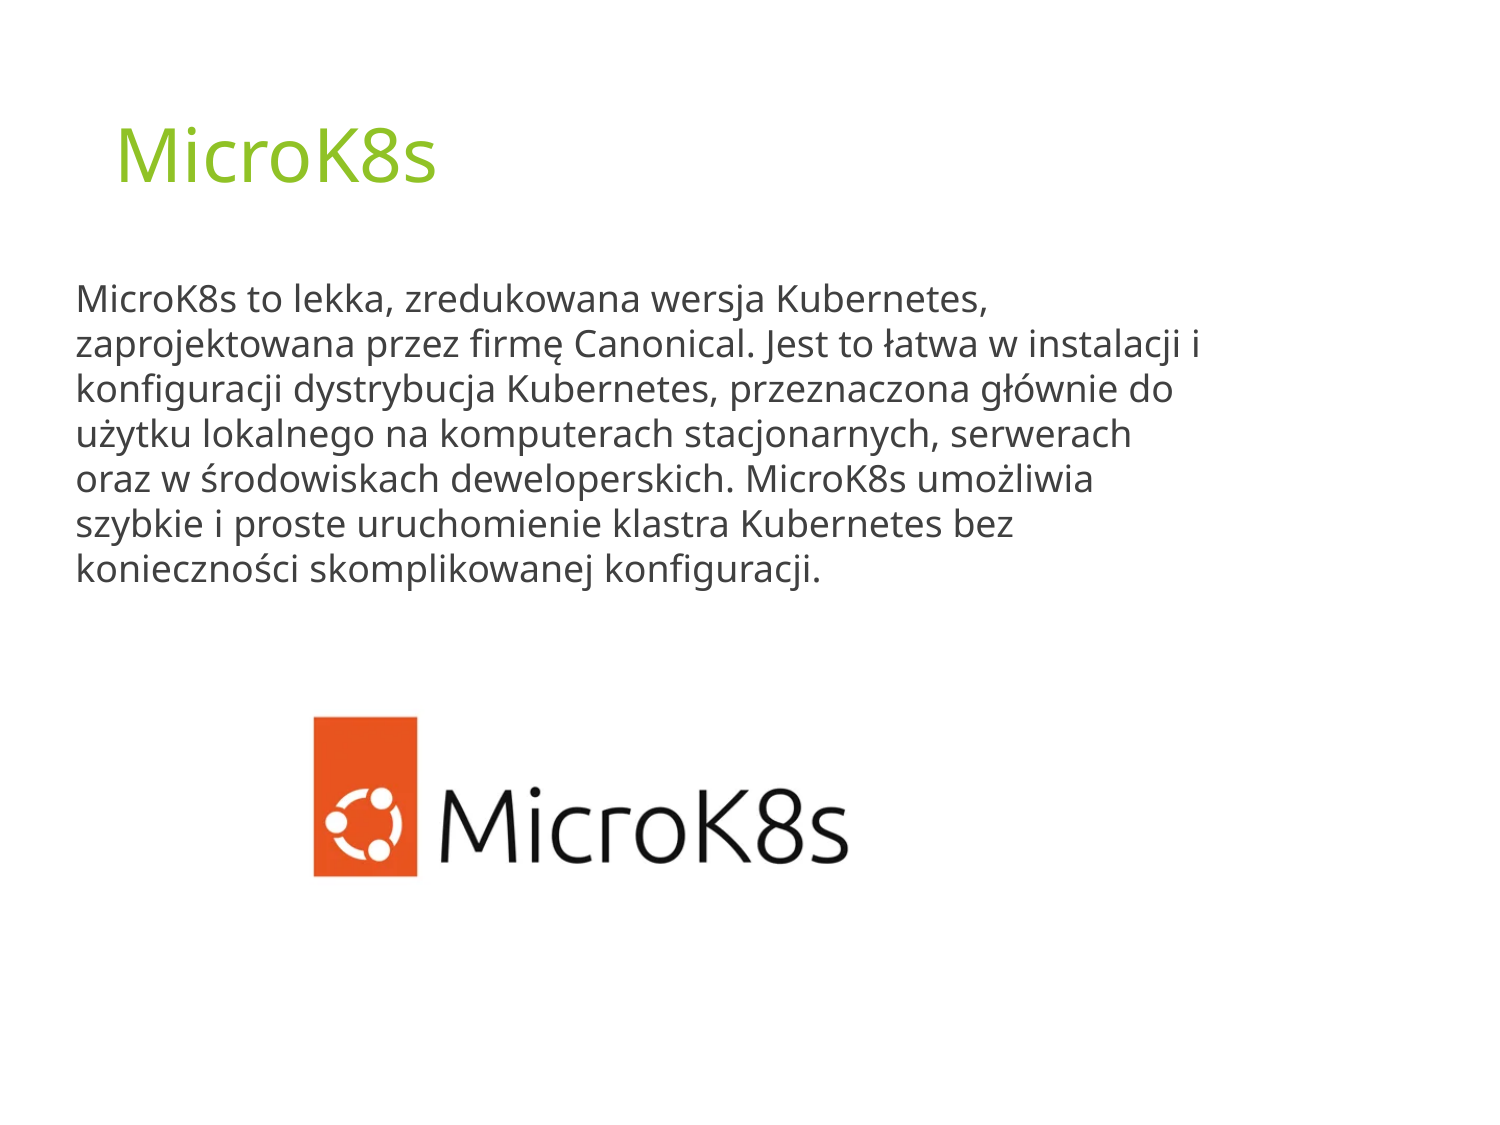

# MicroK8s
MicroK8s to lekka, zredukowana wersja Kubernetes, zaprojektowana przez firmę Canonical. Jest to łatwa w instalacji i konfiguracji dystrybucja Kubernetes, przeznaczona głównie do użytku lokalnego na komputerach stacjonarnych, serwerach oraz w środowiskach deweloperskich. MicroK8s umożliwia szybkie i proste uruchomienie klastra Kubernetes bez konieczności skomplikowanej konfiguracji.